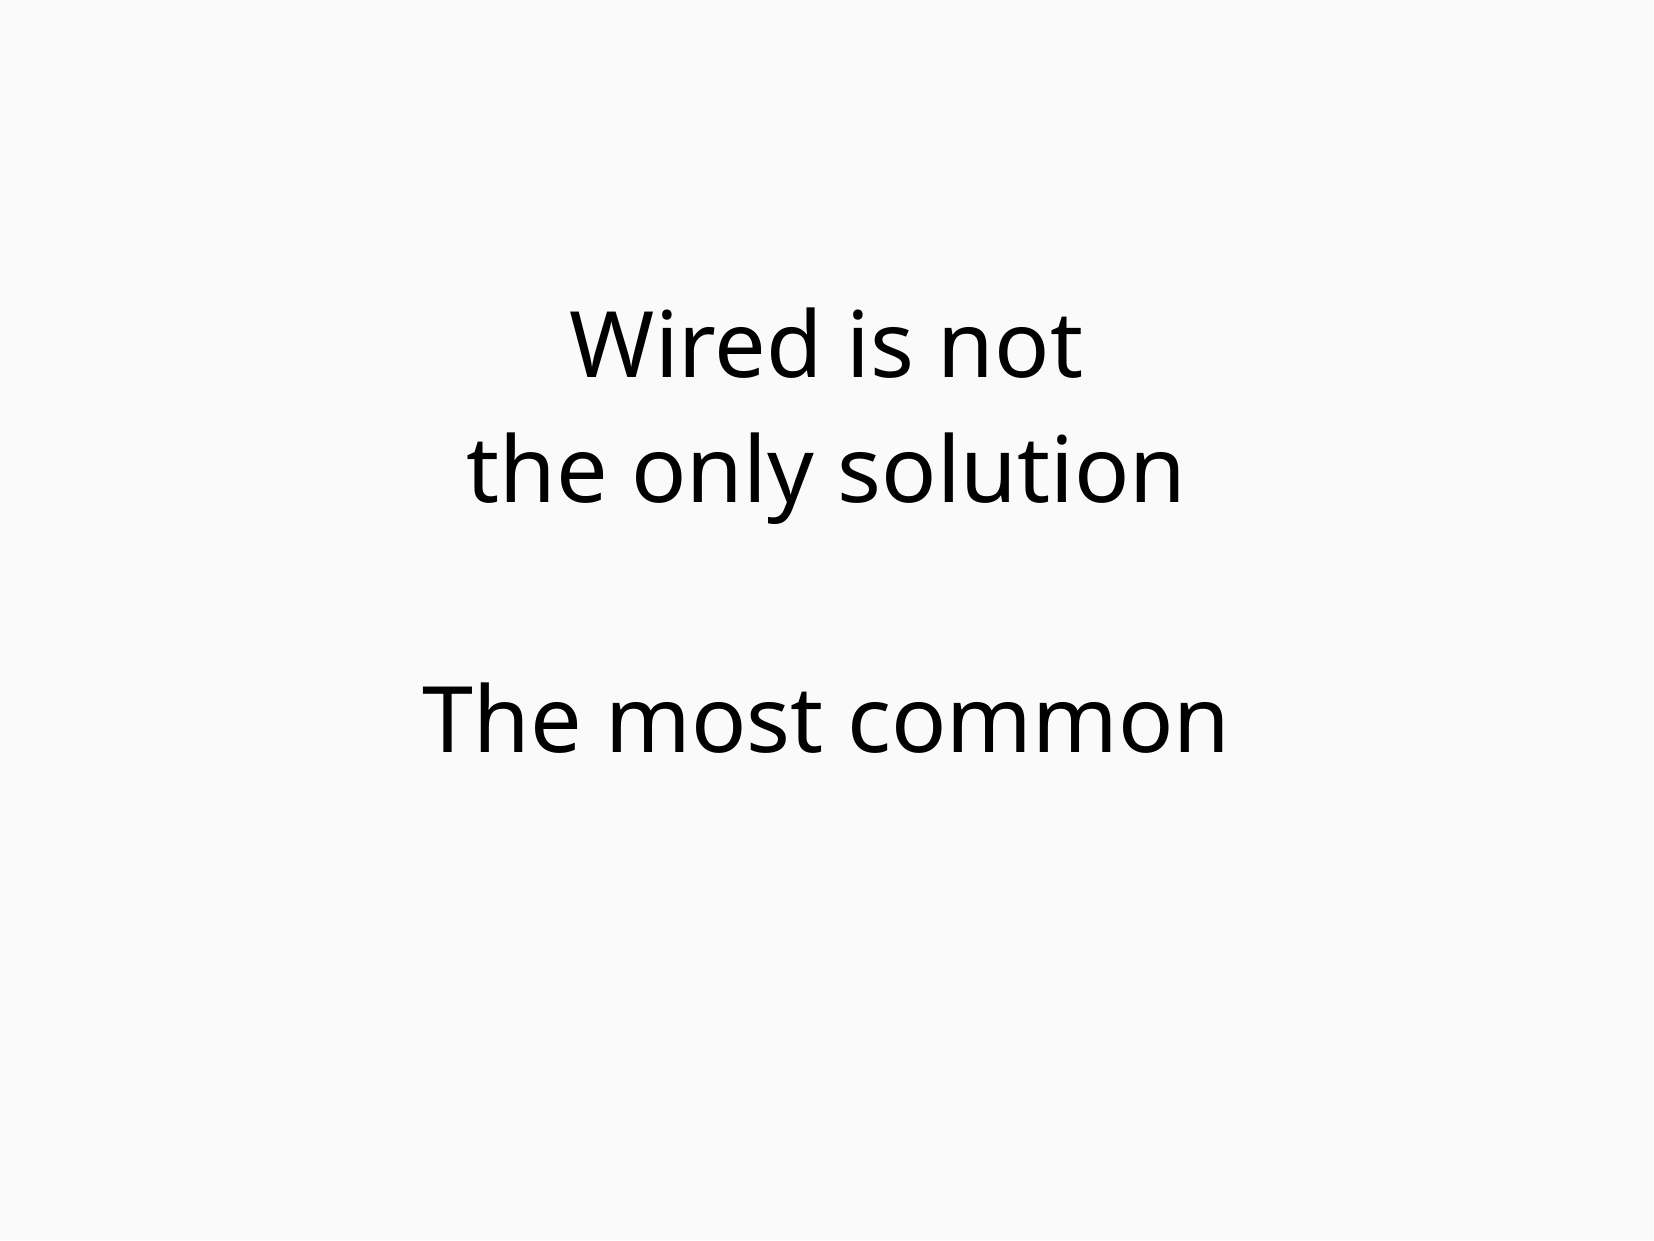

# Wired is not
the only solution
The most common